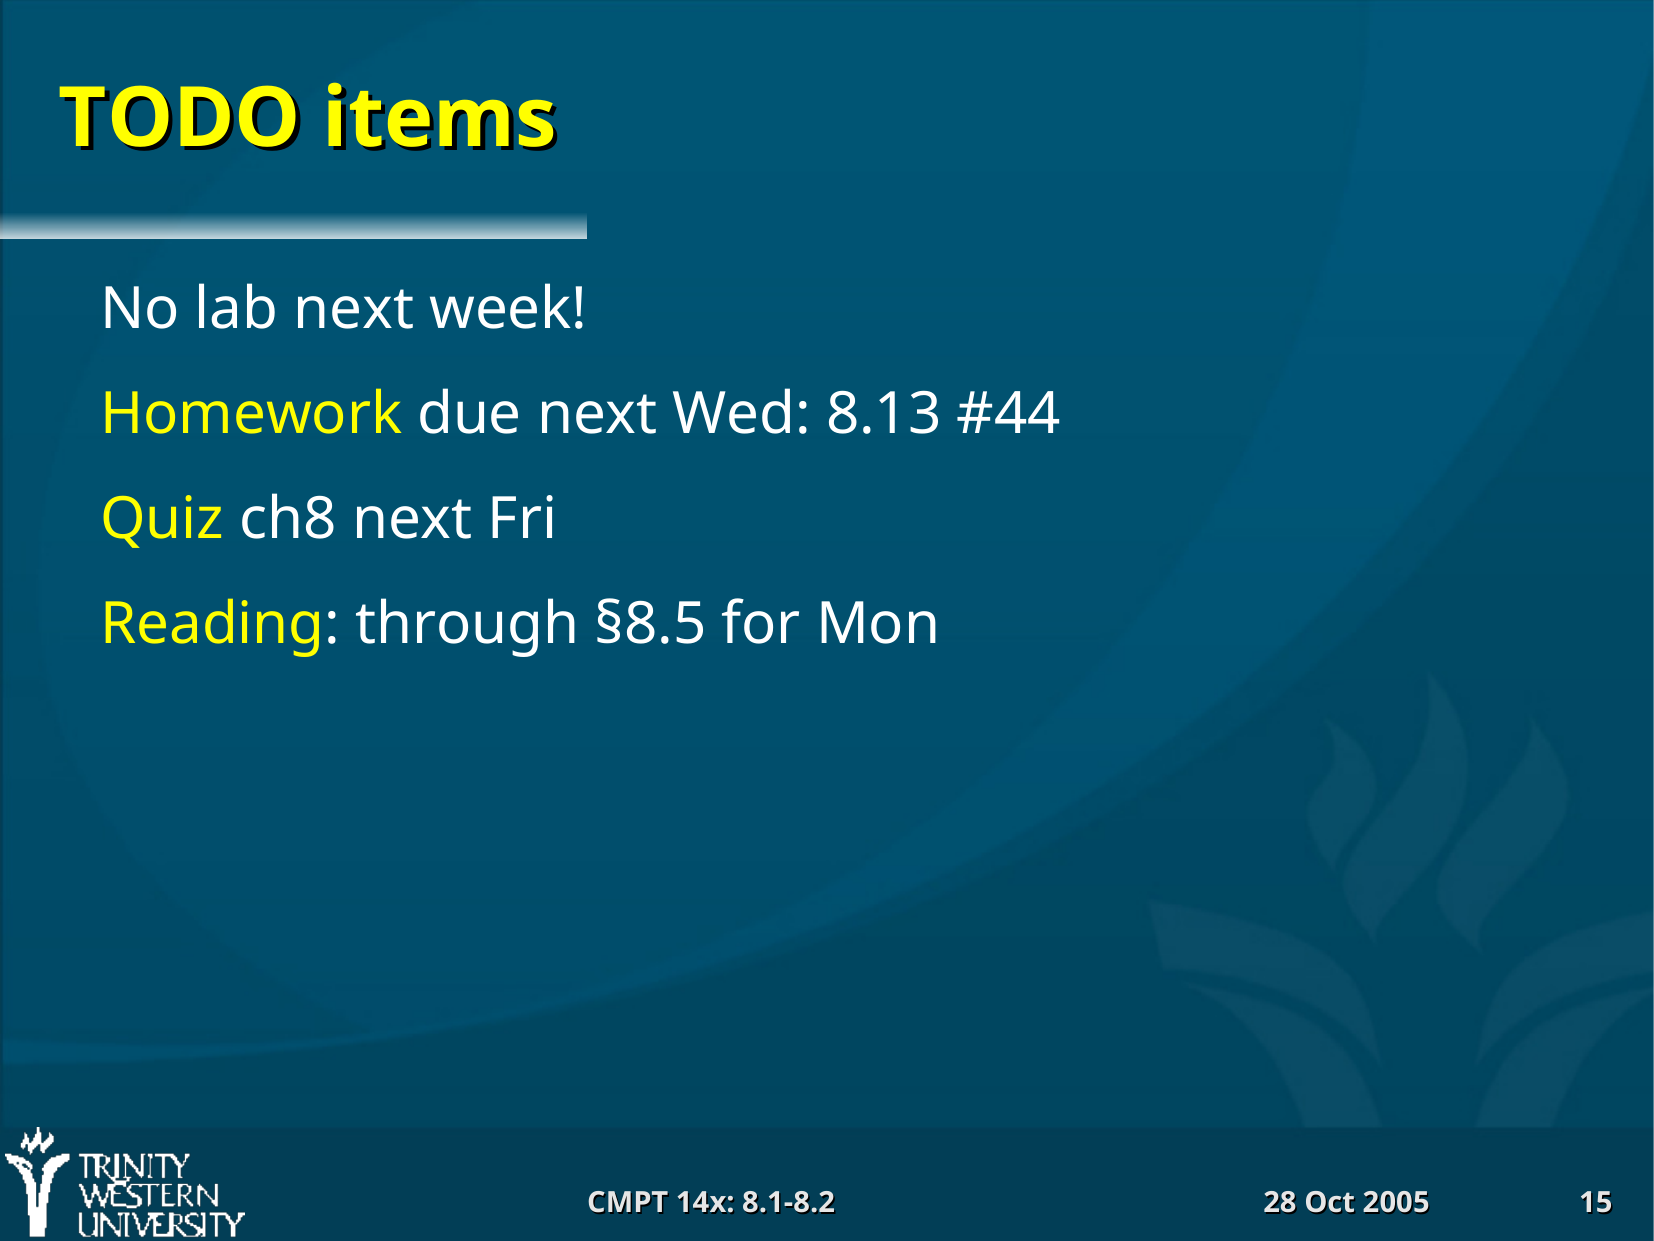

# TODO items
No lab next week!
Homework due next Wed: 8.13 #44
Quiz ch8 next Fri
Reading: through §8.5 for Mon
CMPT 14x: 8.1-8.2
28 Oct 2005
15